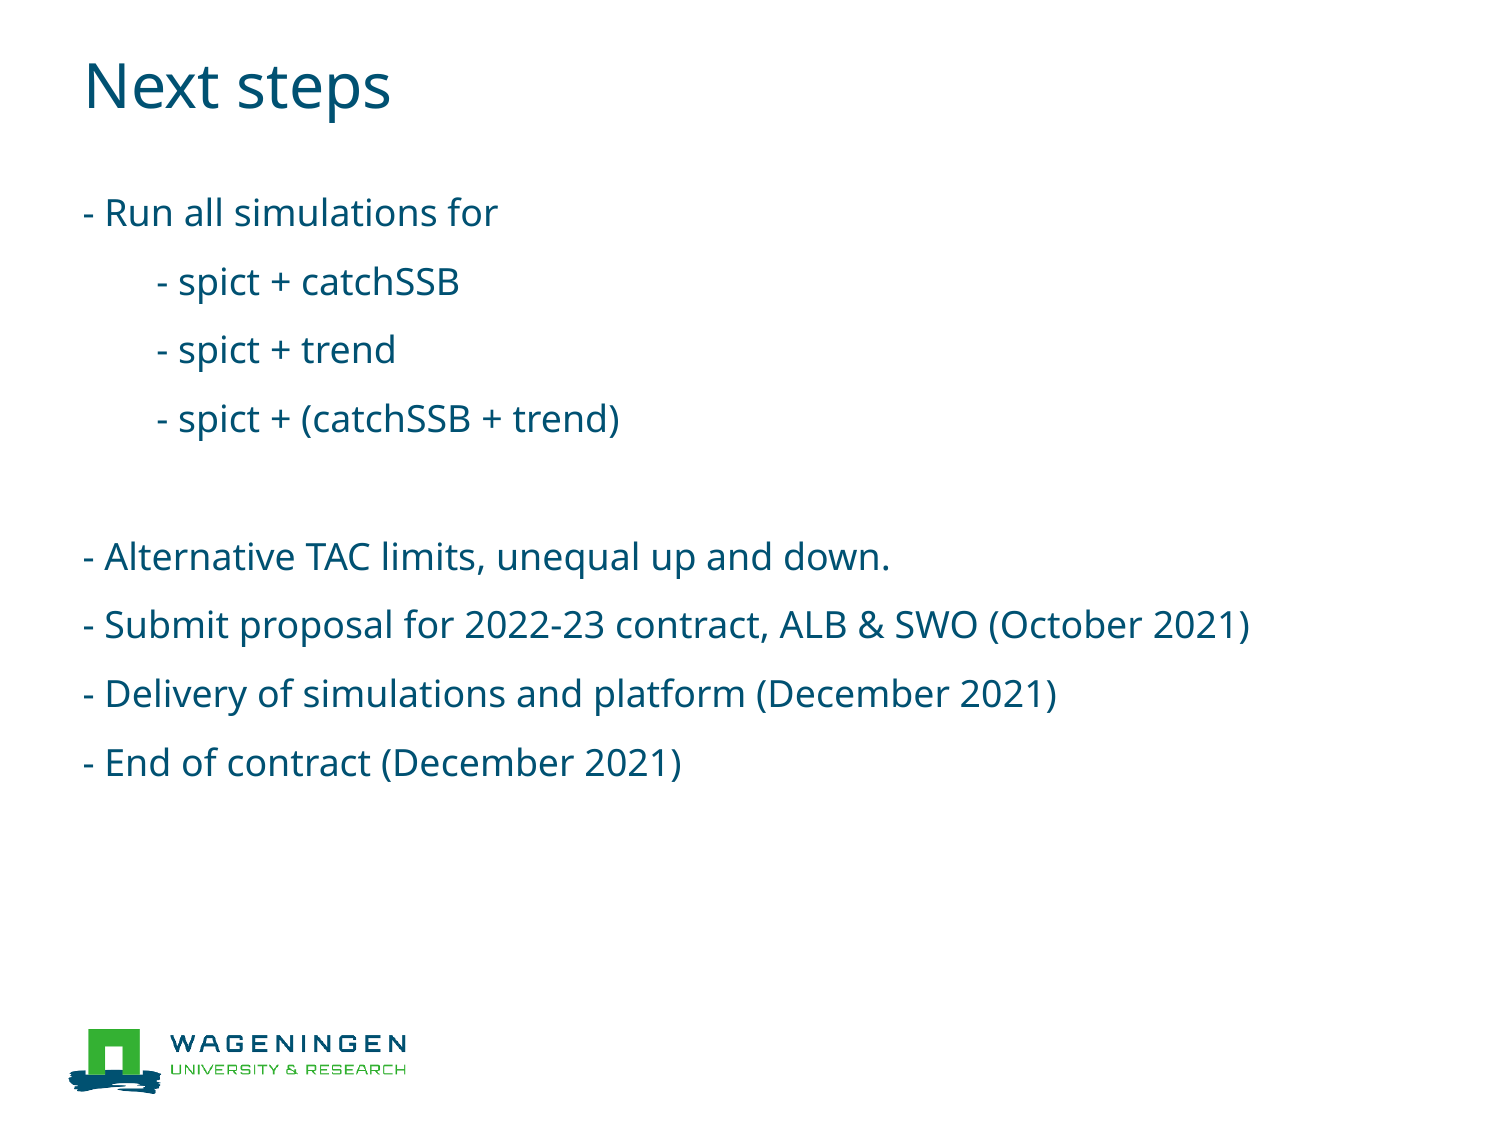

# Next steps
- Run all simulations for
	- spict + catchSSB
	- spict + trend
	- spict + (catchSSB + trend)
- Alternative TAC limits, unequal up and down.
- Submit proposal for 2022-23 contract, ALB & SWO (October 2021)
- Delivery of simulations and platform (December 2021)
- End of contract (December 2021)